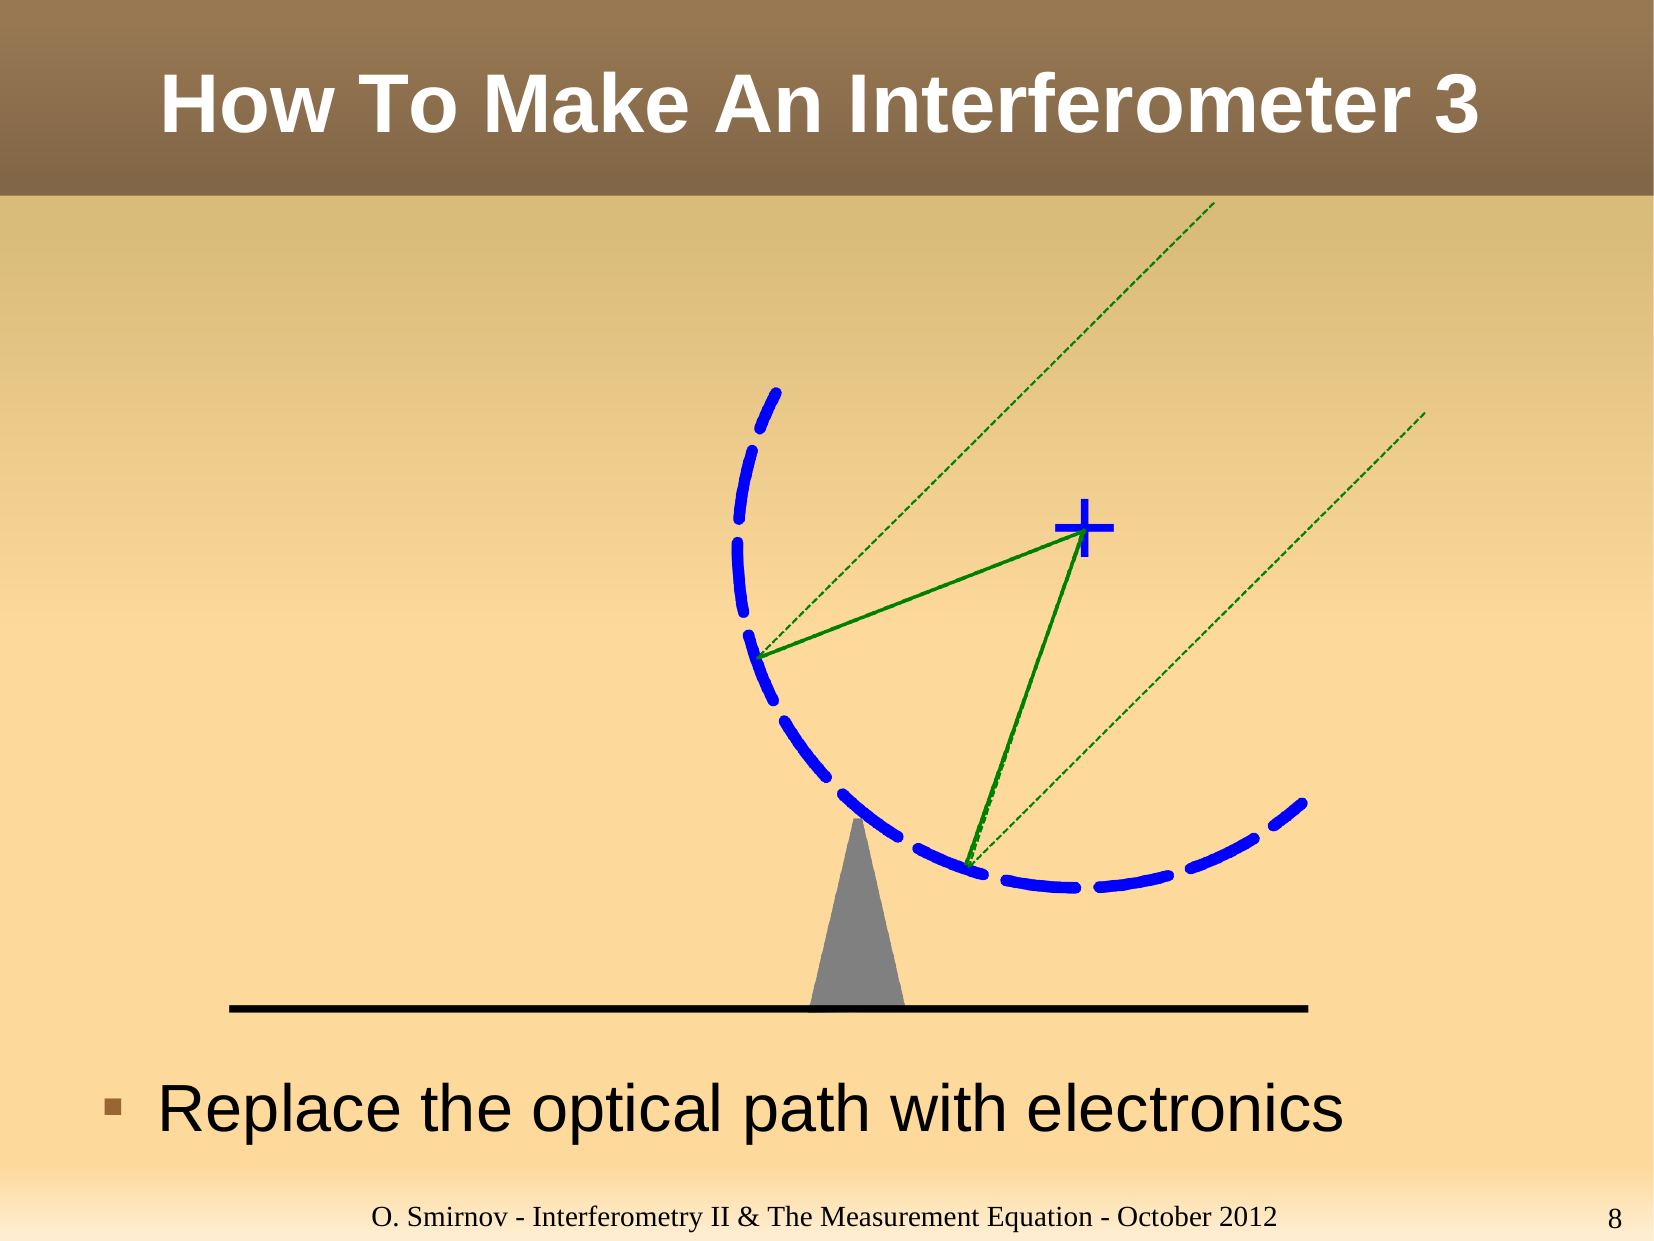

# How To Make An Interferometer 3
Replace the optical path with electronics
O. Smirnov - Interferometry II & The Measurement Equation - October 2012
8